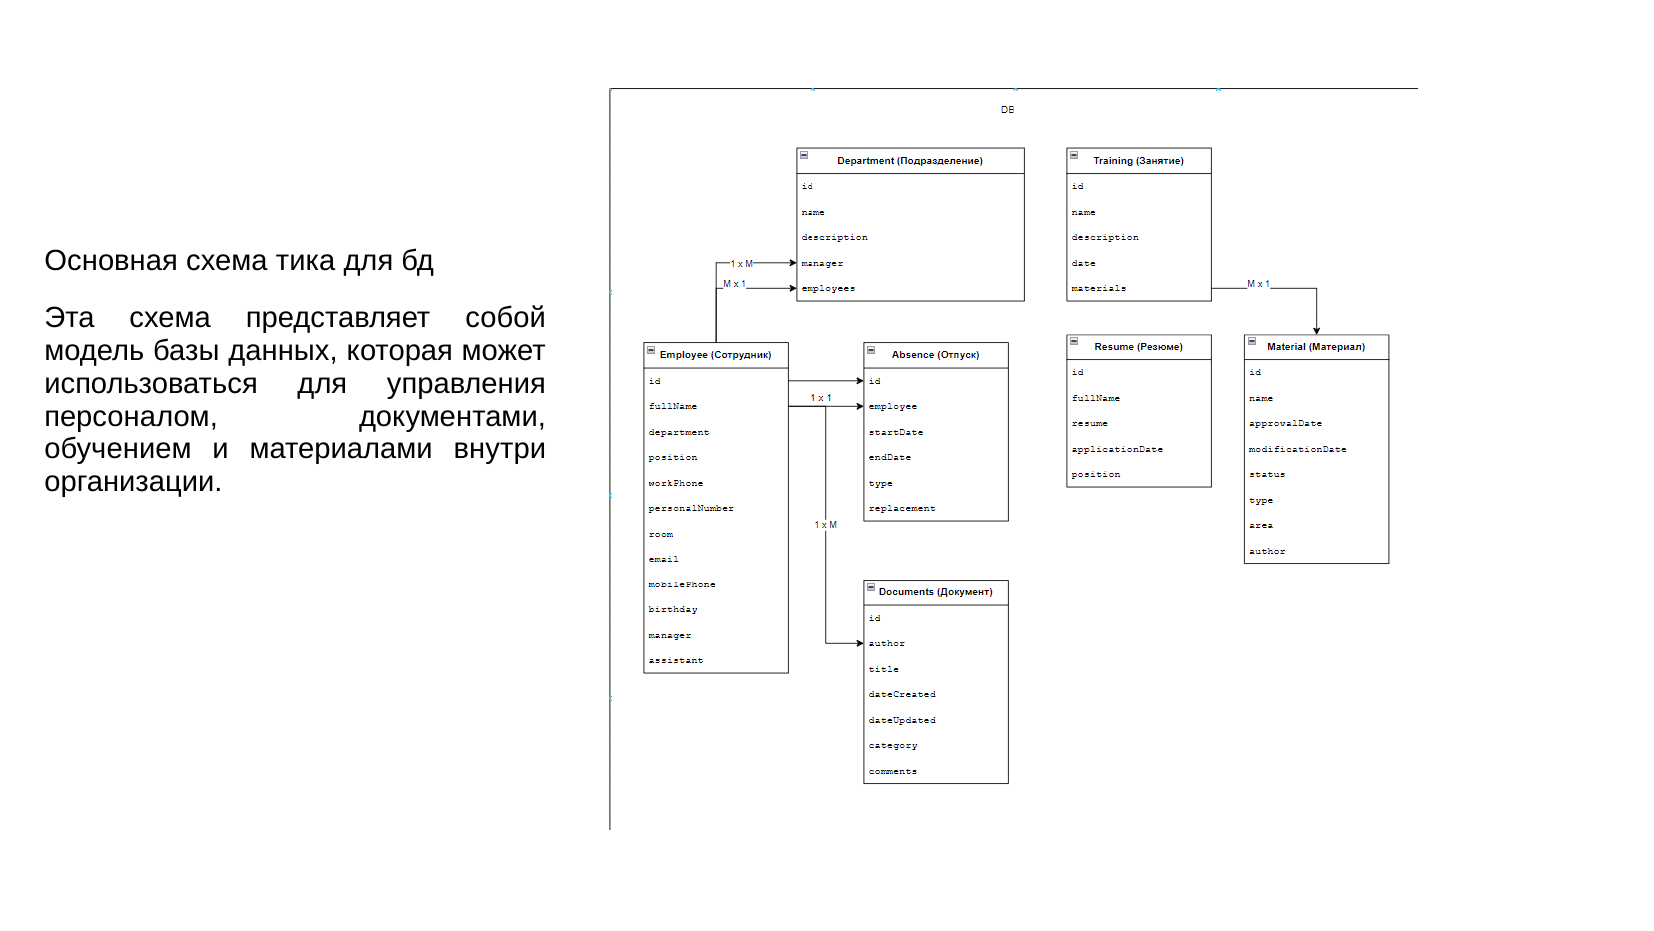

Основная схема тика для бд
Эта схема представляет собой модель базы данных, которая может использоваться для управления персоналом, документами, обучением и материалами внутри организации.